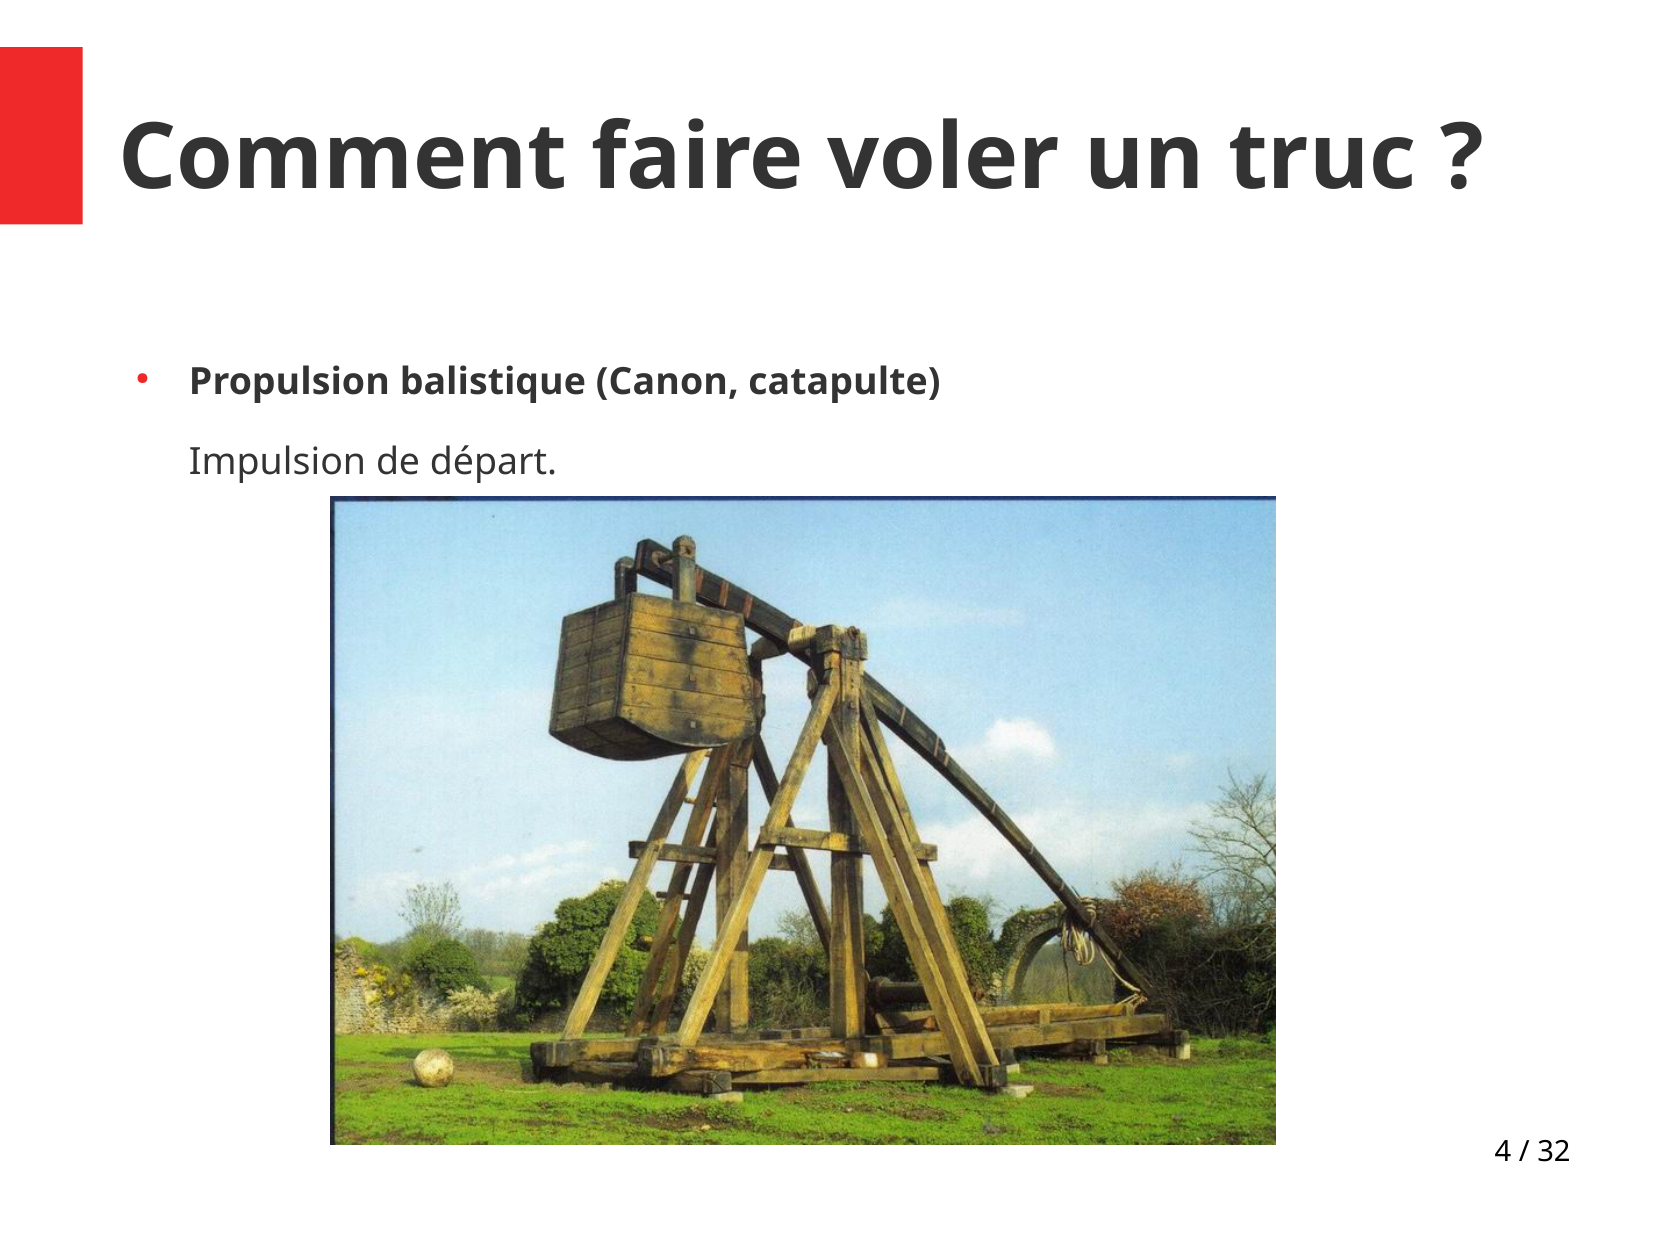

# Comment faire voler un truc ?
Propulsion balistique (Canon, catapulte)
Impulsion de départ.
4